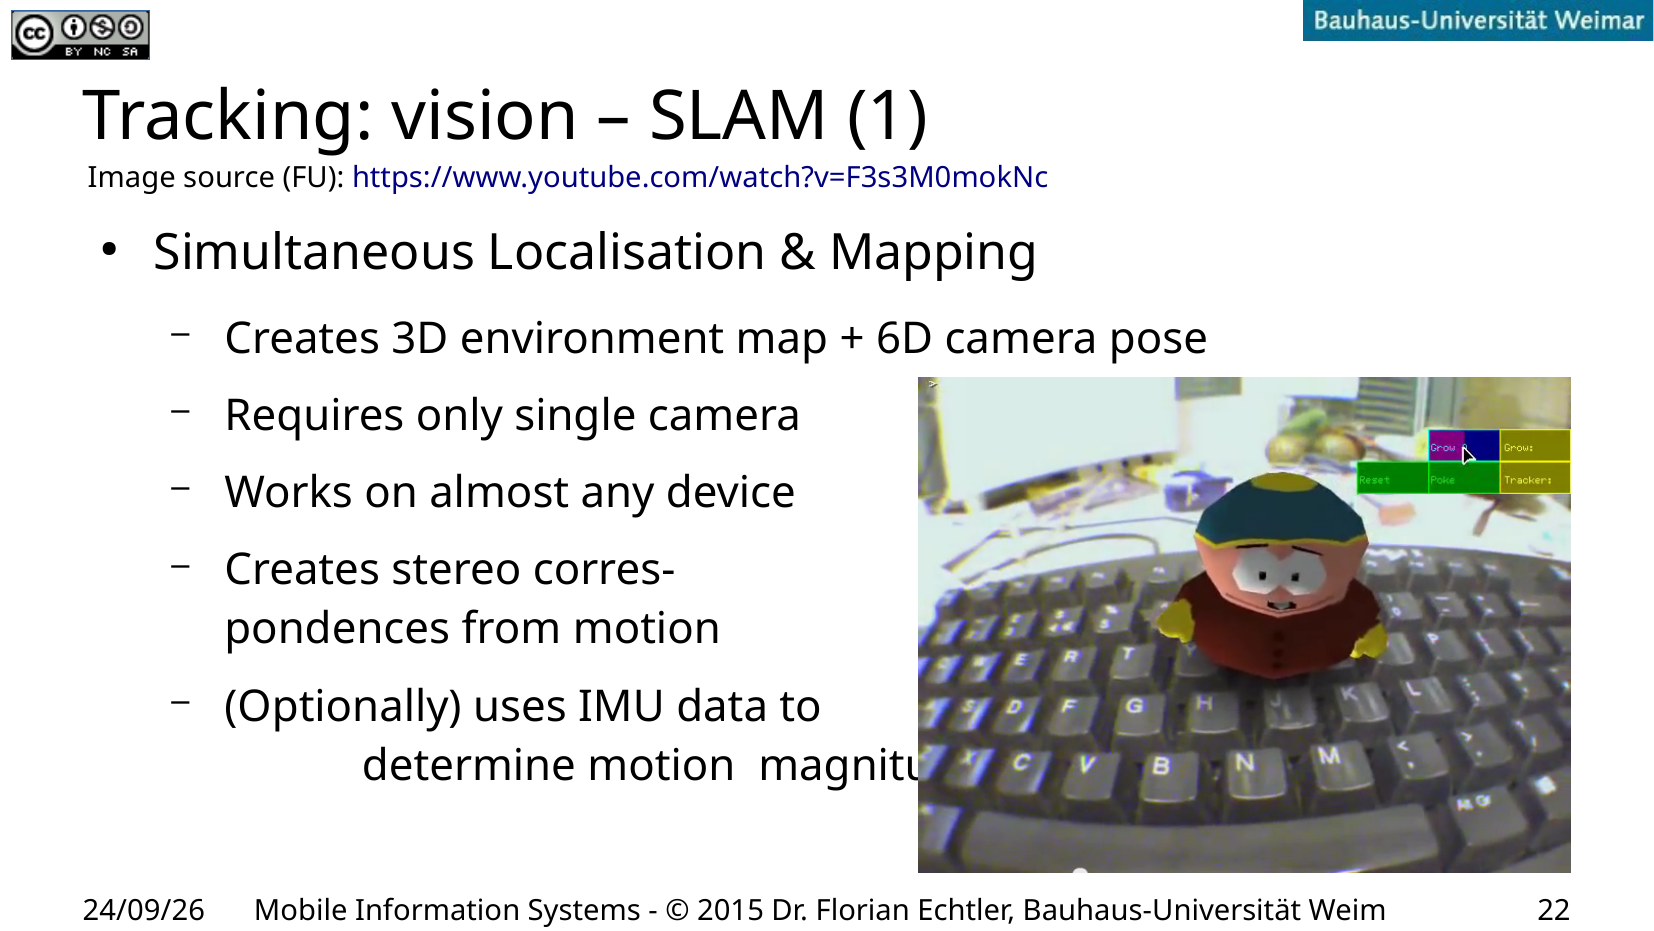

# Tracking: vision – SLAM (1)
Image source (FU): https://www.youtube.com/watch?v=F3s3M0mokNc
Simultaneous Localisation & Mapping
Creates 3D environment map + 6D camera pose
Requires only single camera
Works on almost any device
Creates stereo corres- pondences from motion
(Optionally) uses IMU data to determine motion magnitude
Mobile Information Systems - © 2015 Dr. Florian Echtler, Bauhaus-Universität Weimar
22